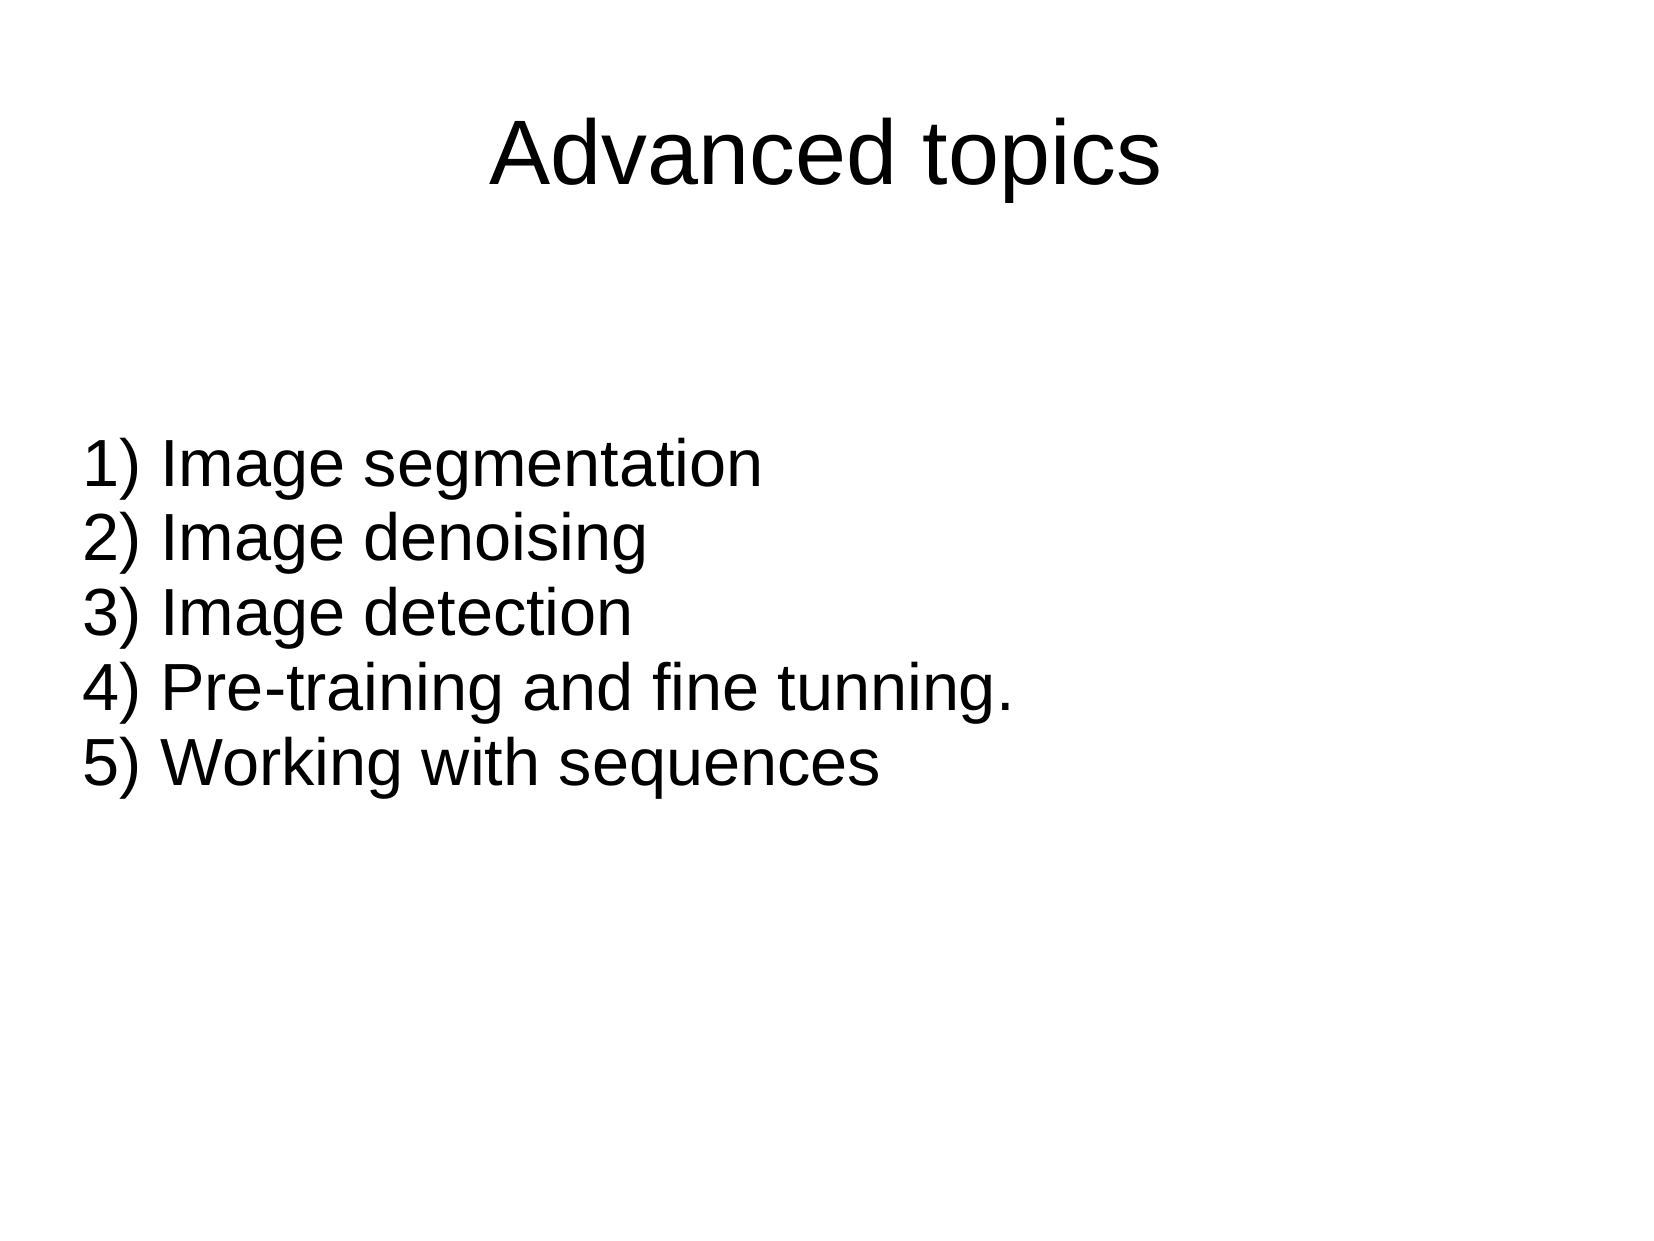

# Advanced topics
 Image segmentation
 Image denoising
 Image detection
 Pre-training and fine tunning.
 Working with sequences